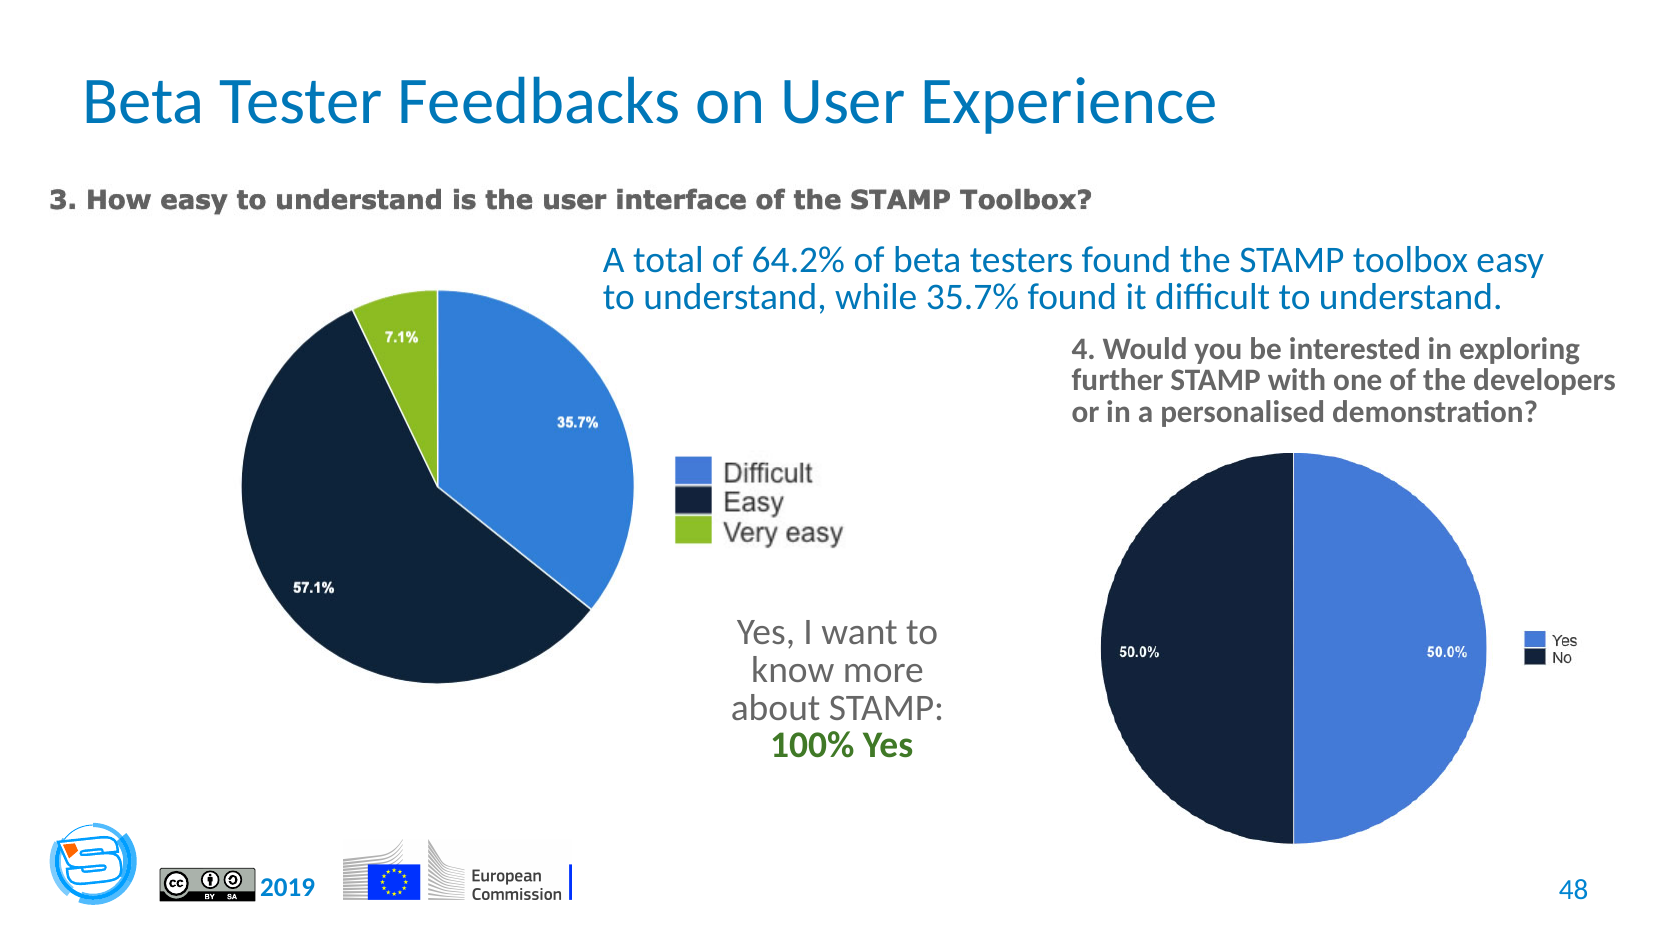

# Beta Tester Feedbacks on User Experience
A total of 64.2% of beta testers found the STAMP toolbox easy to understand, while 35.7% found it difficult to understand.
4. Would you be interested in exploring further STAMP with one of the developers or in a personalised demonstration?
Yes, I want to
know more
about STAMP:
100% Yes
48